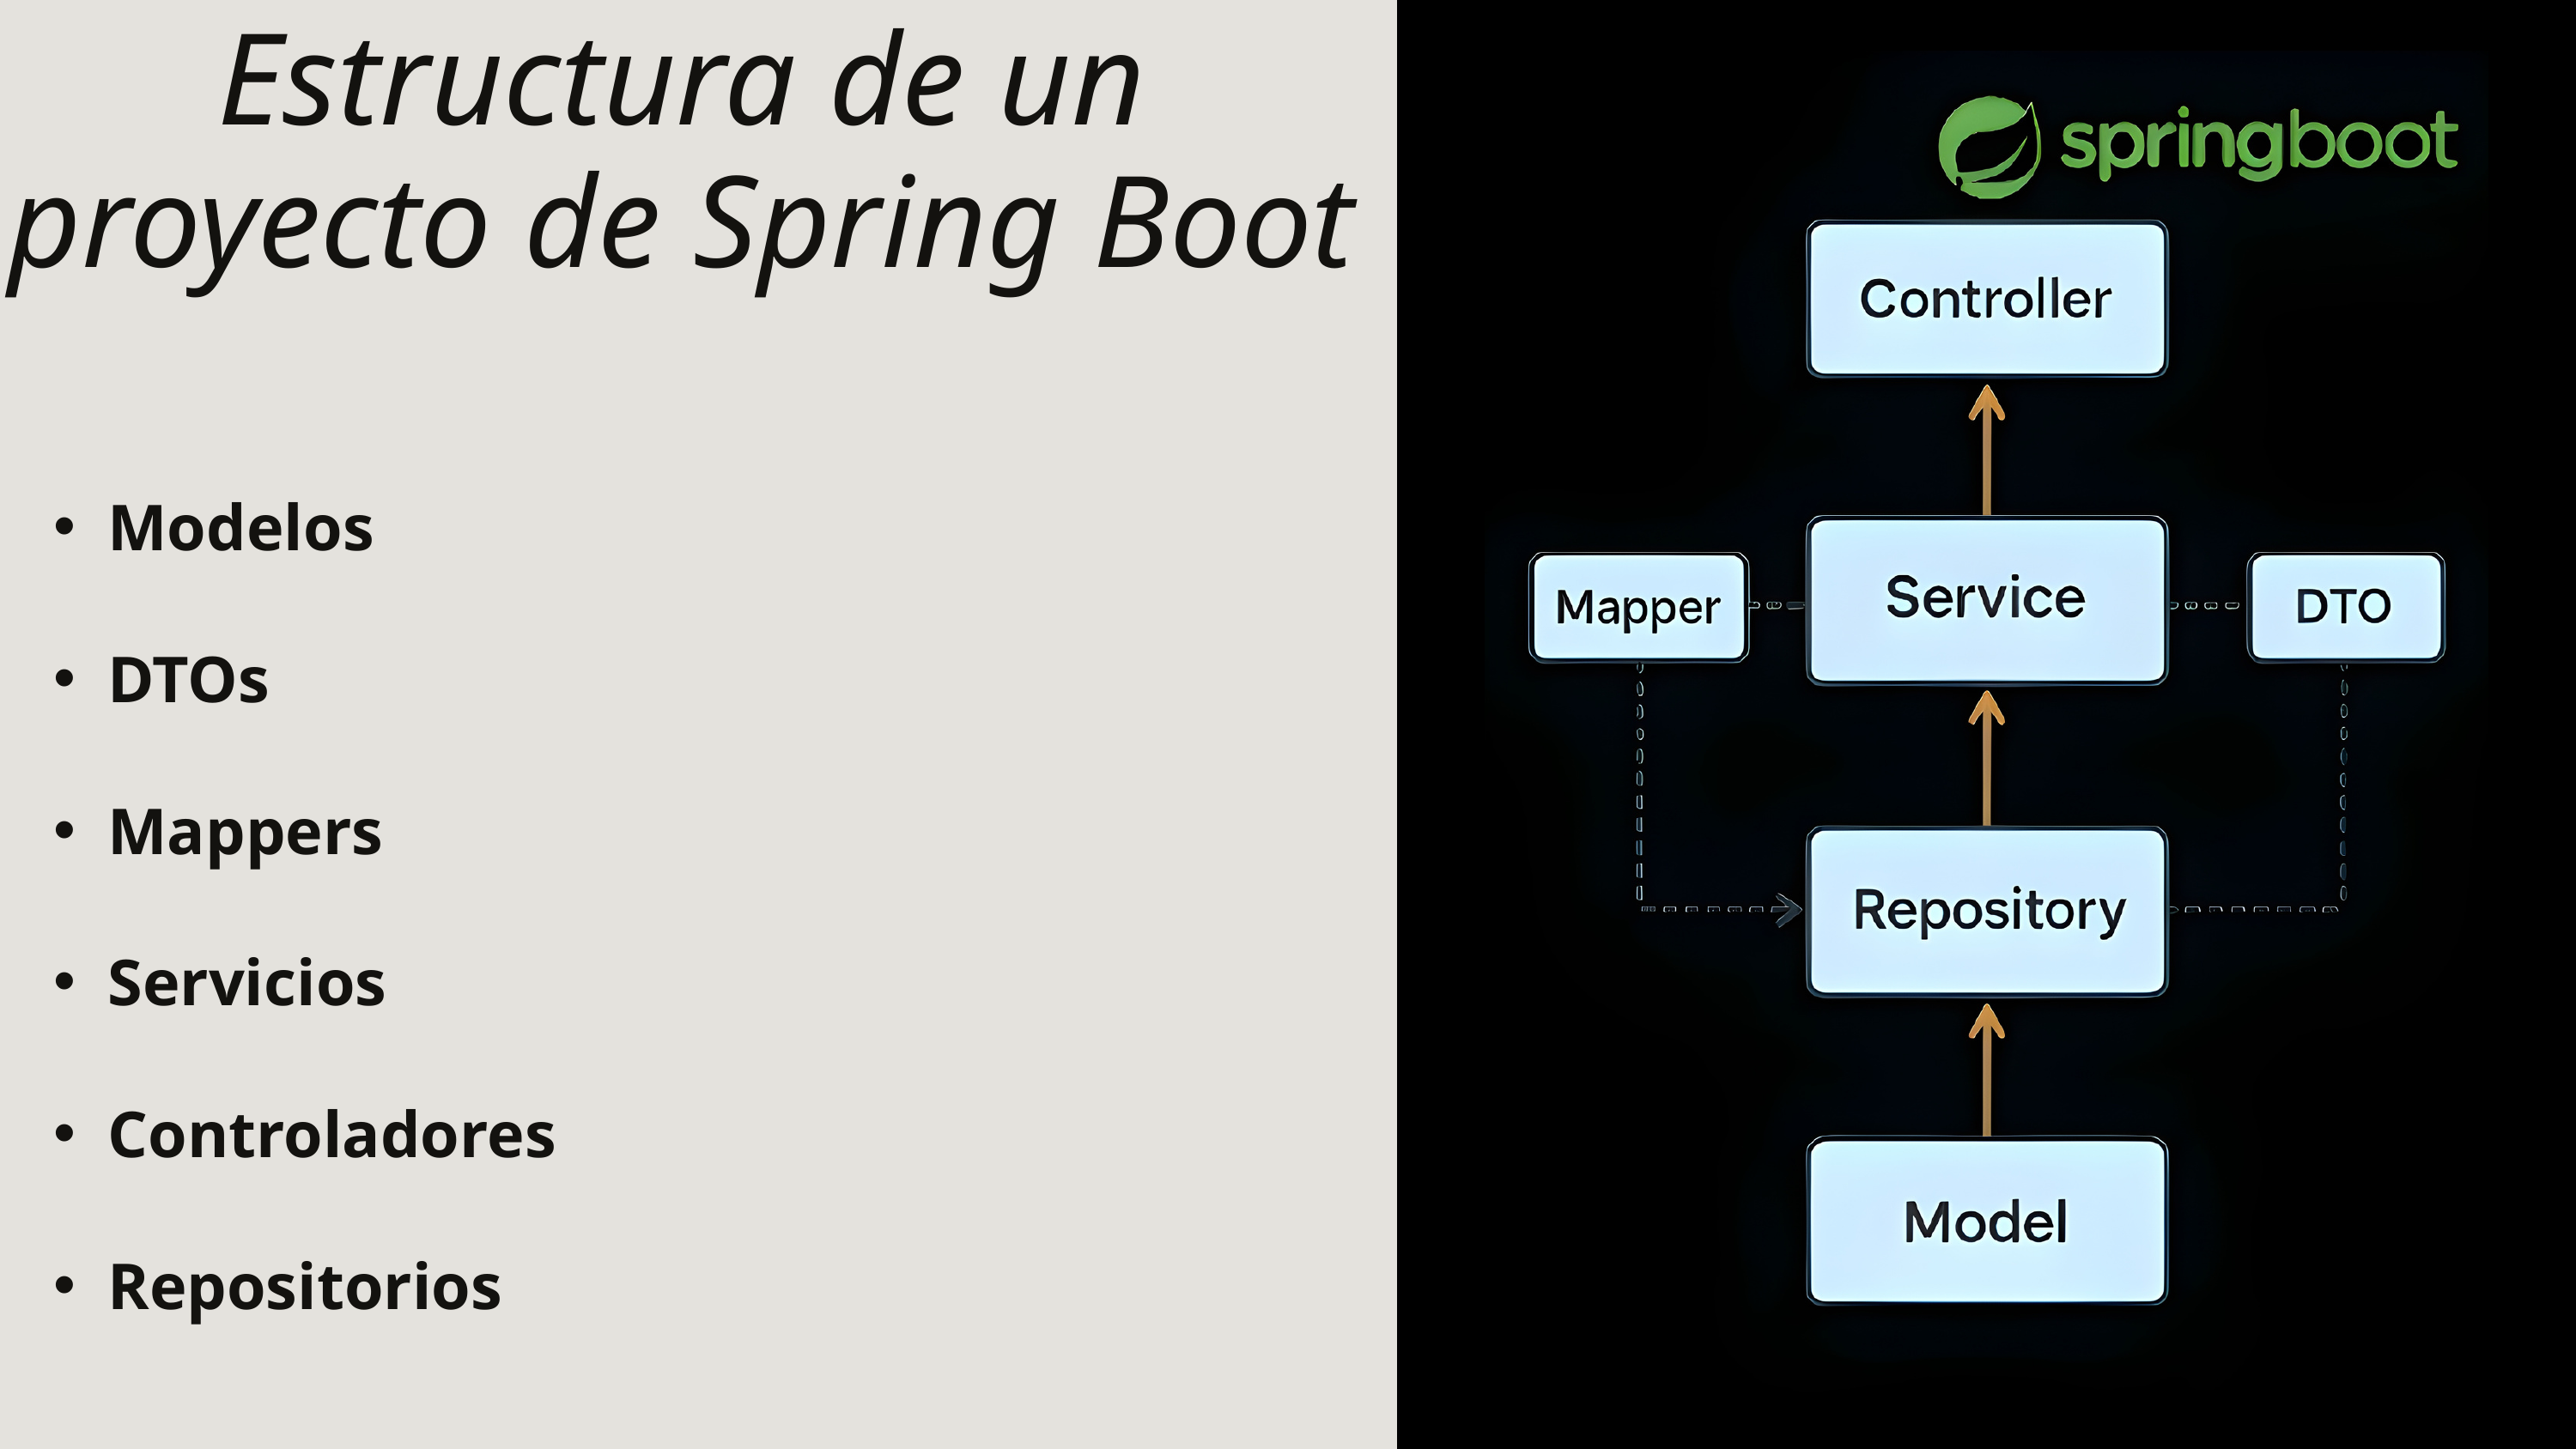

Estructura de un proyecto de Spring Boot
Modelos
DTOs
Mappers
Servicios
Controladores
Repositorios